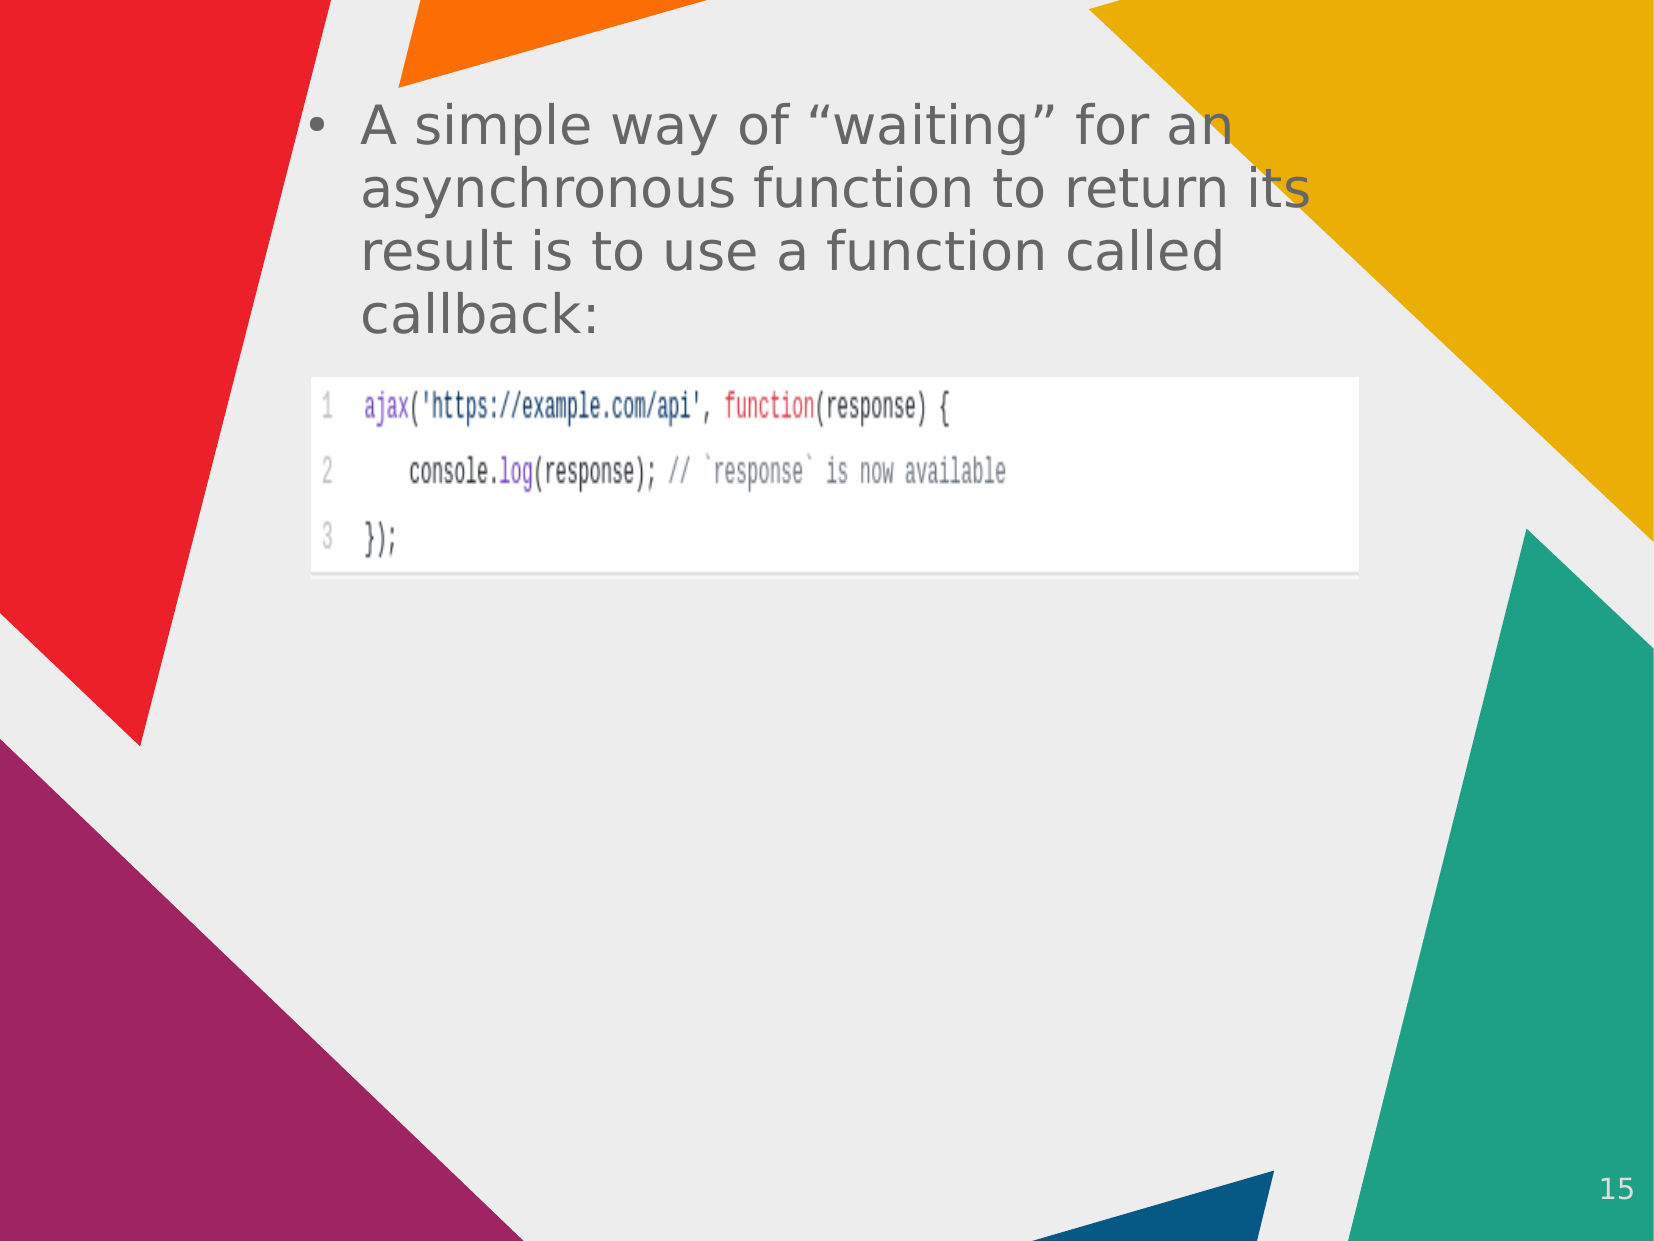

# A simple way of “waiting” for an asynchronous function to return its result is to use a function called callback:
15